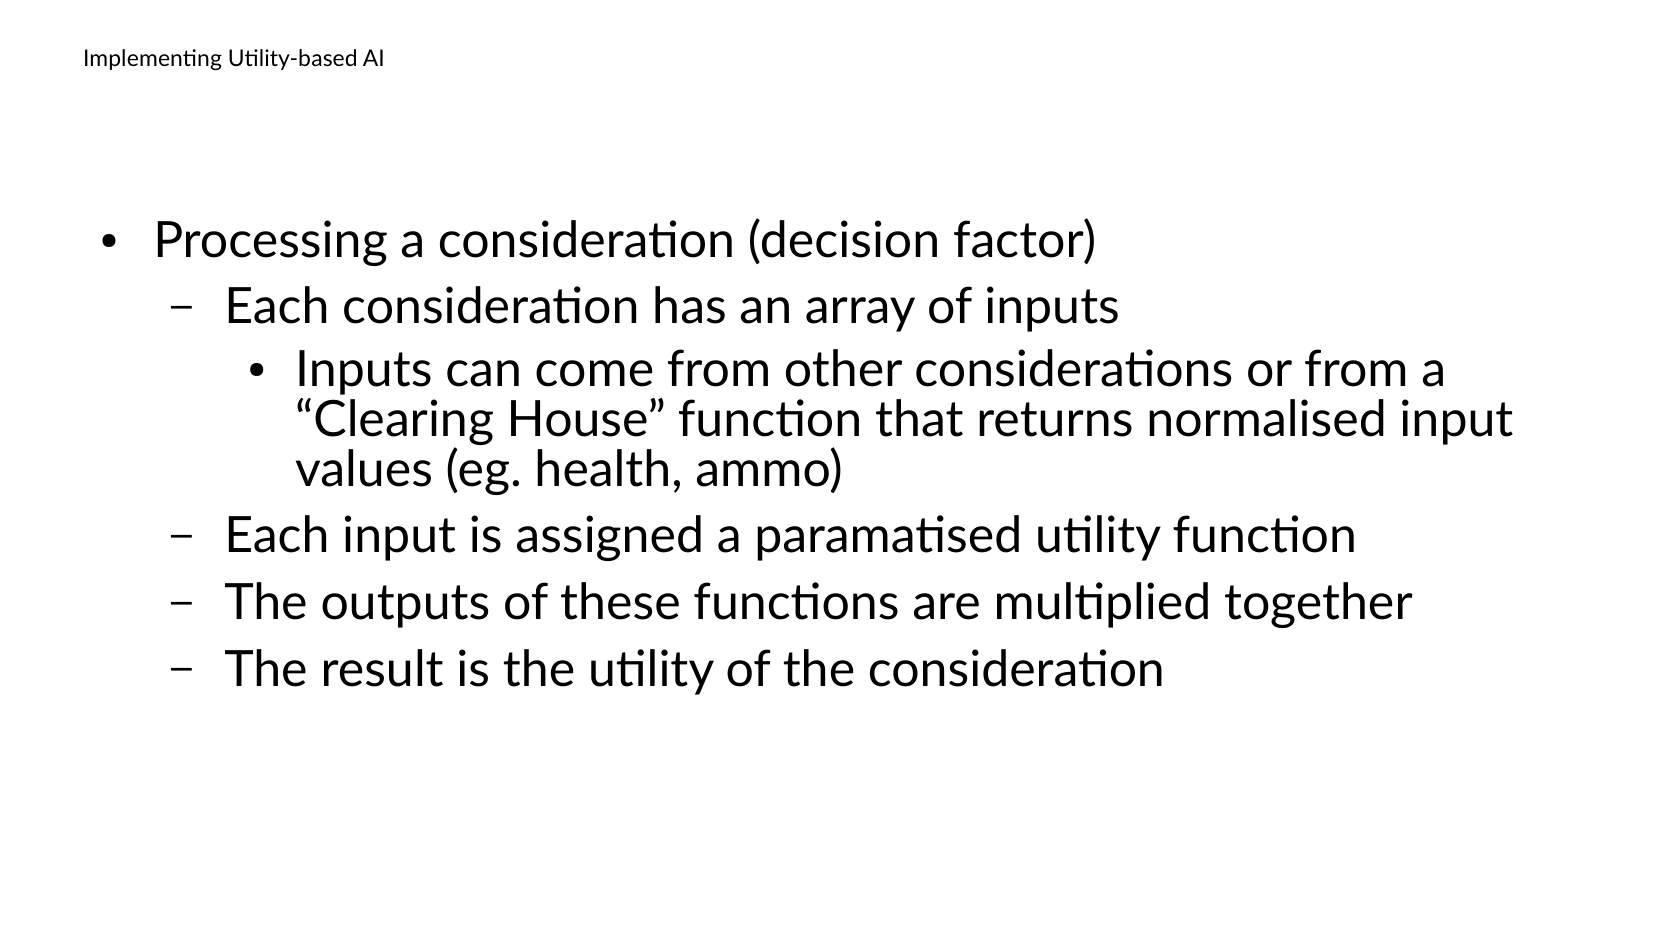

# Implementing Utility-based AI
Processing a consideration (decision factor)
Each consideration has an array of inputs
Inputs can come from other considerations or from a “Clearing House” function that returns normalised input values (eg. health, ammo)
Each input is assigned a paramatised utility function
The outputs of these functions are multiplied together
The result is the utility of the consideration